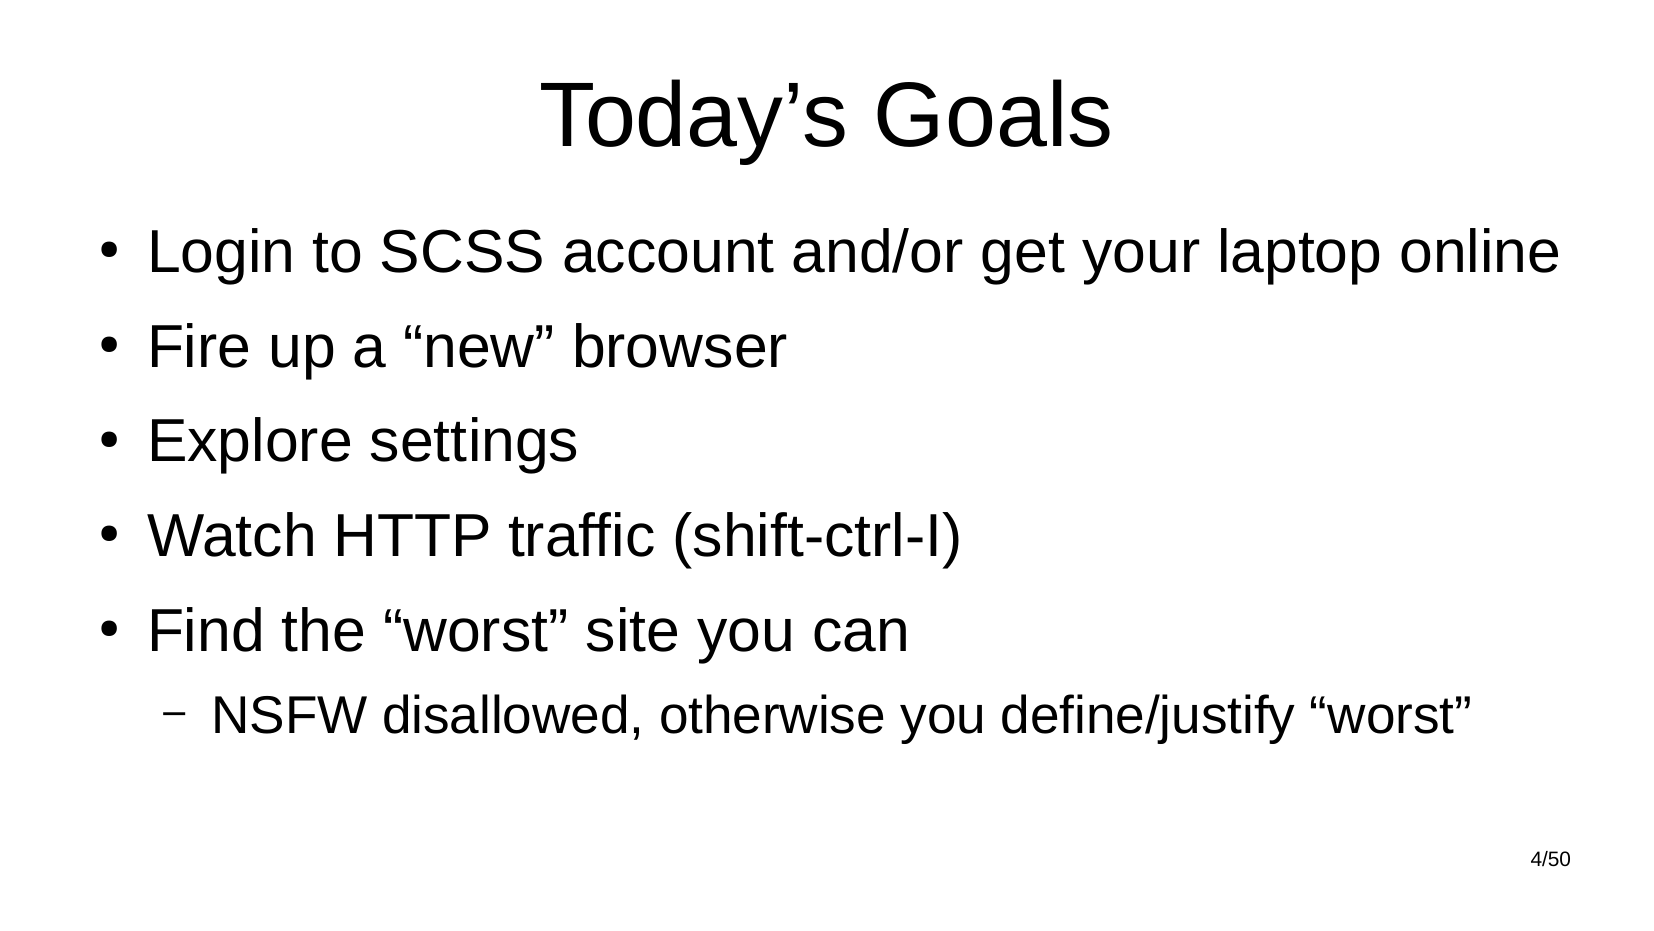

# Today’s Goals
Login to SCSS account and/or get your laptop online
Fire up a “new” browser
Explore settings
Watch HTTP traffic (shift-ctrl-I)
Find the “worst” site you can
NSFW disallowed, otherwise you define/justify “worst”
4